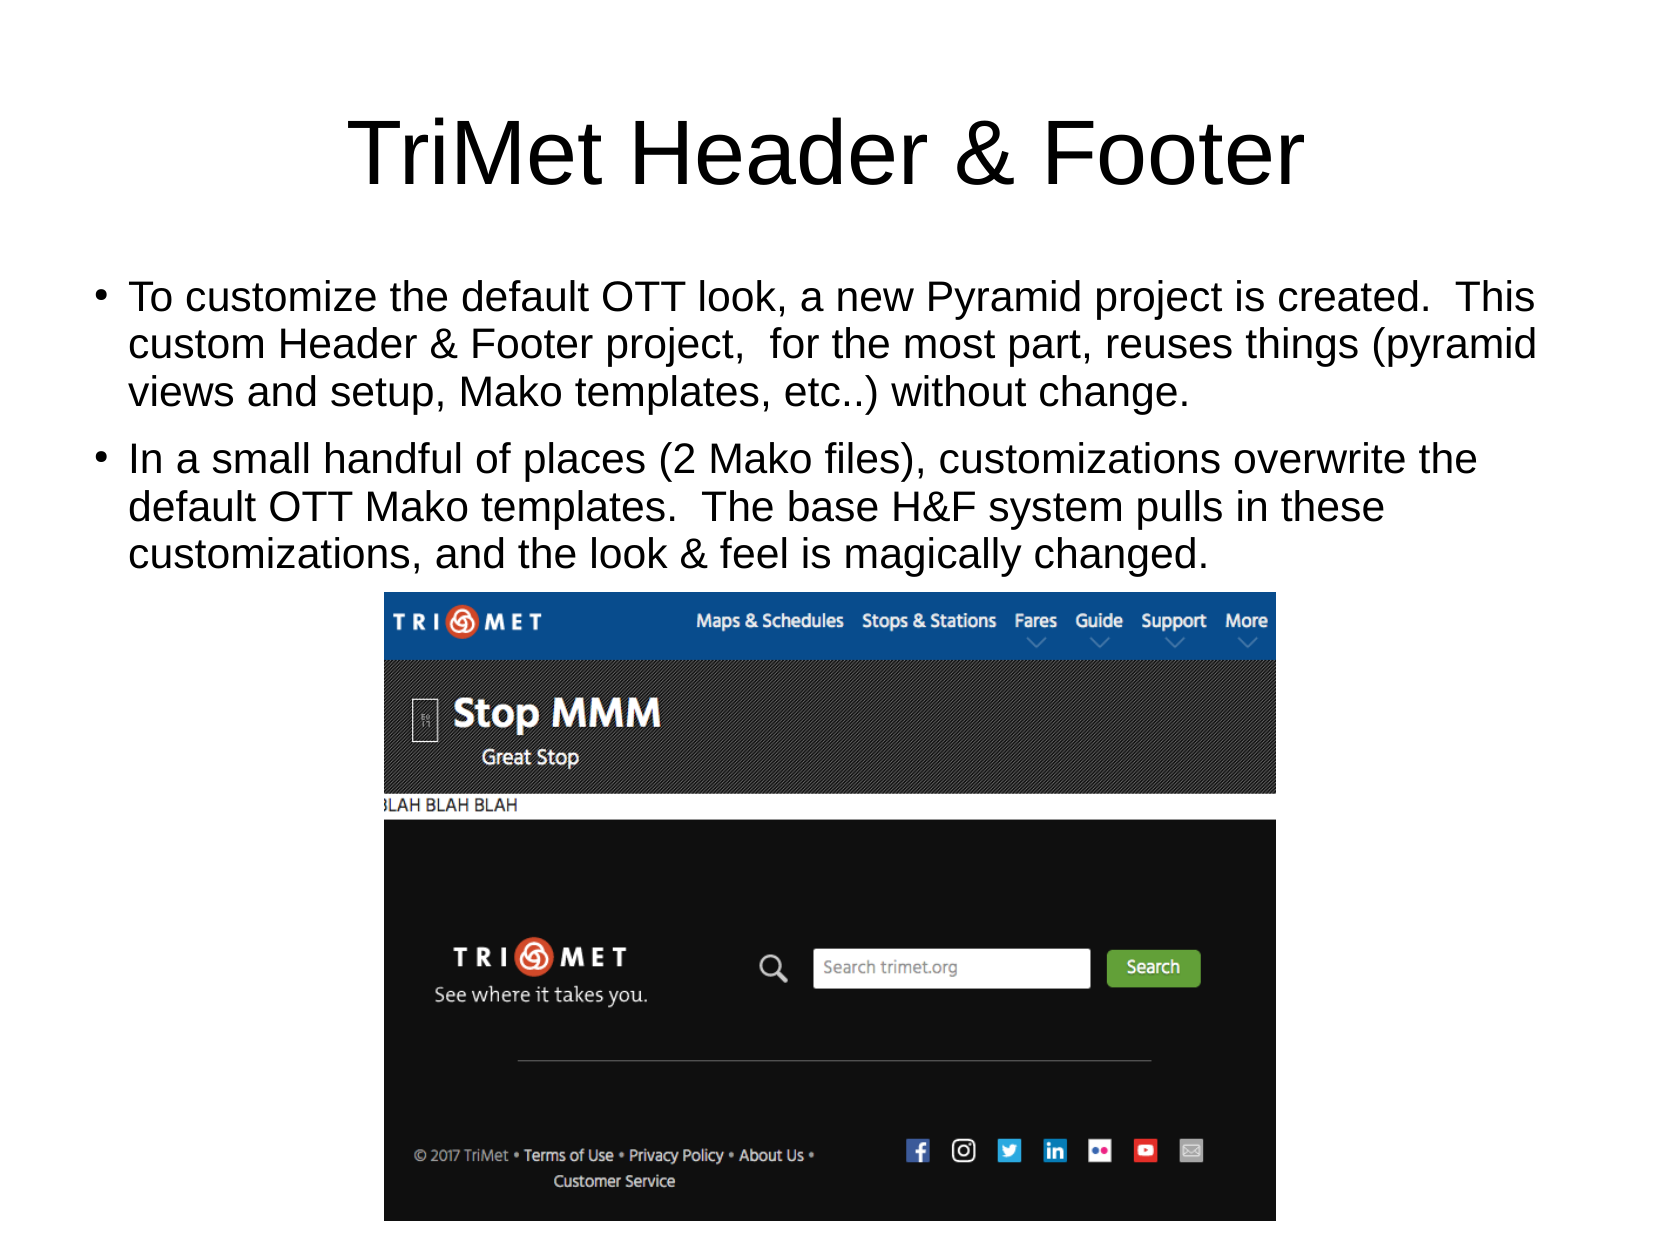

# TriMet Header & Footer
To customize the default OTT look, a new Pyramid project is created. This custom Header & Footer project, for the most part, reuses things (pyramid views and setup, Mako templates, etc..) without change.
In a small handful of places (2 Mako files), customizations overwrite the default OTT Mako templates. The base H&F system pulls in these customizations, and the look & feel is magically changed.